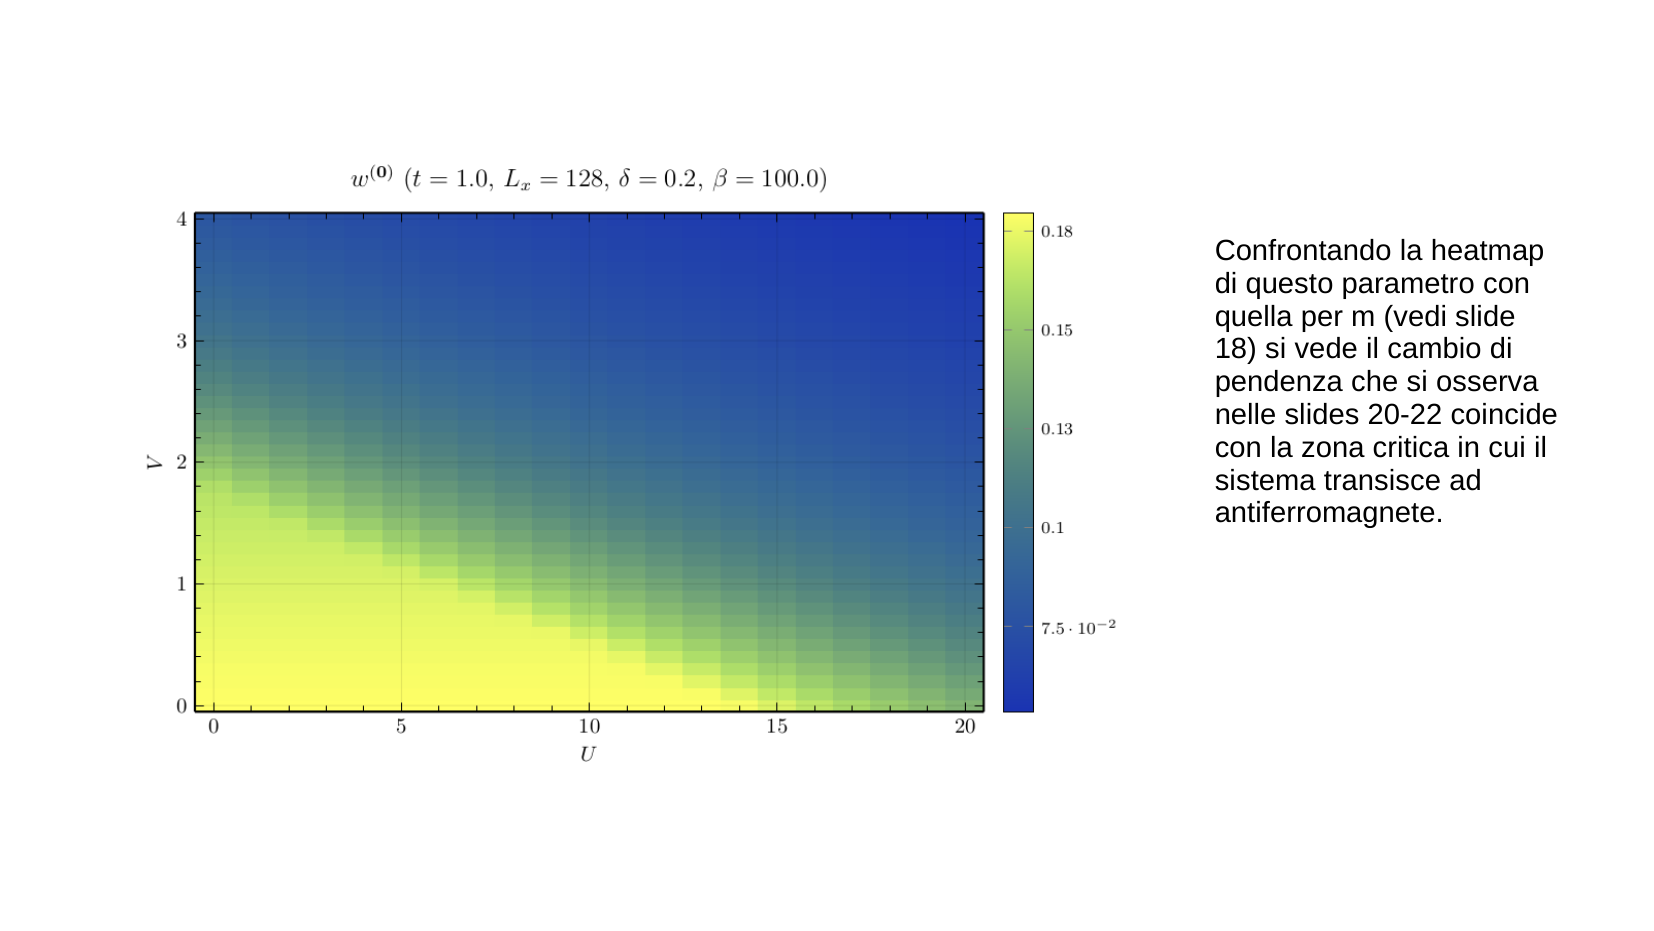

Confrontando la heatmap di questo parametro con quella per m (vedi slide 18) si vede il cambio di pendenza che si osserva nelle slides 20-22 coincide con la zona critica in cui il sistema transisce ad antiferromagnete.